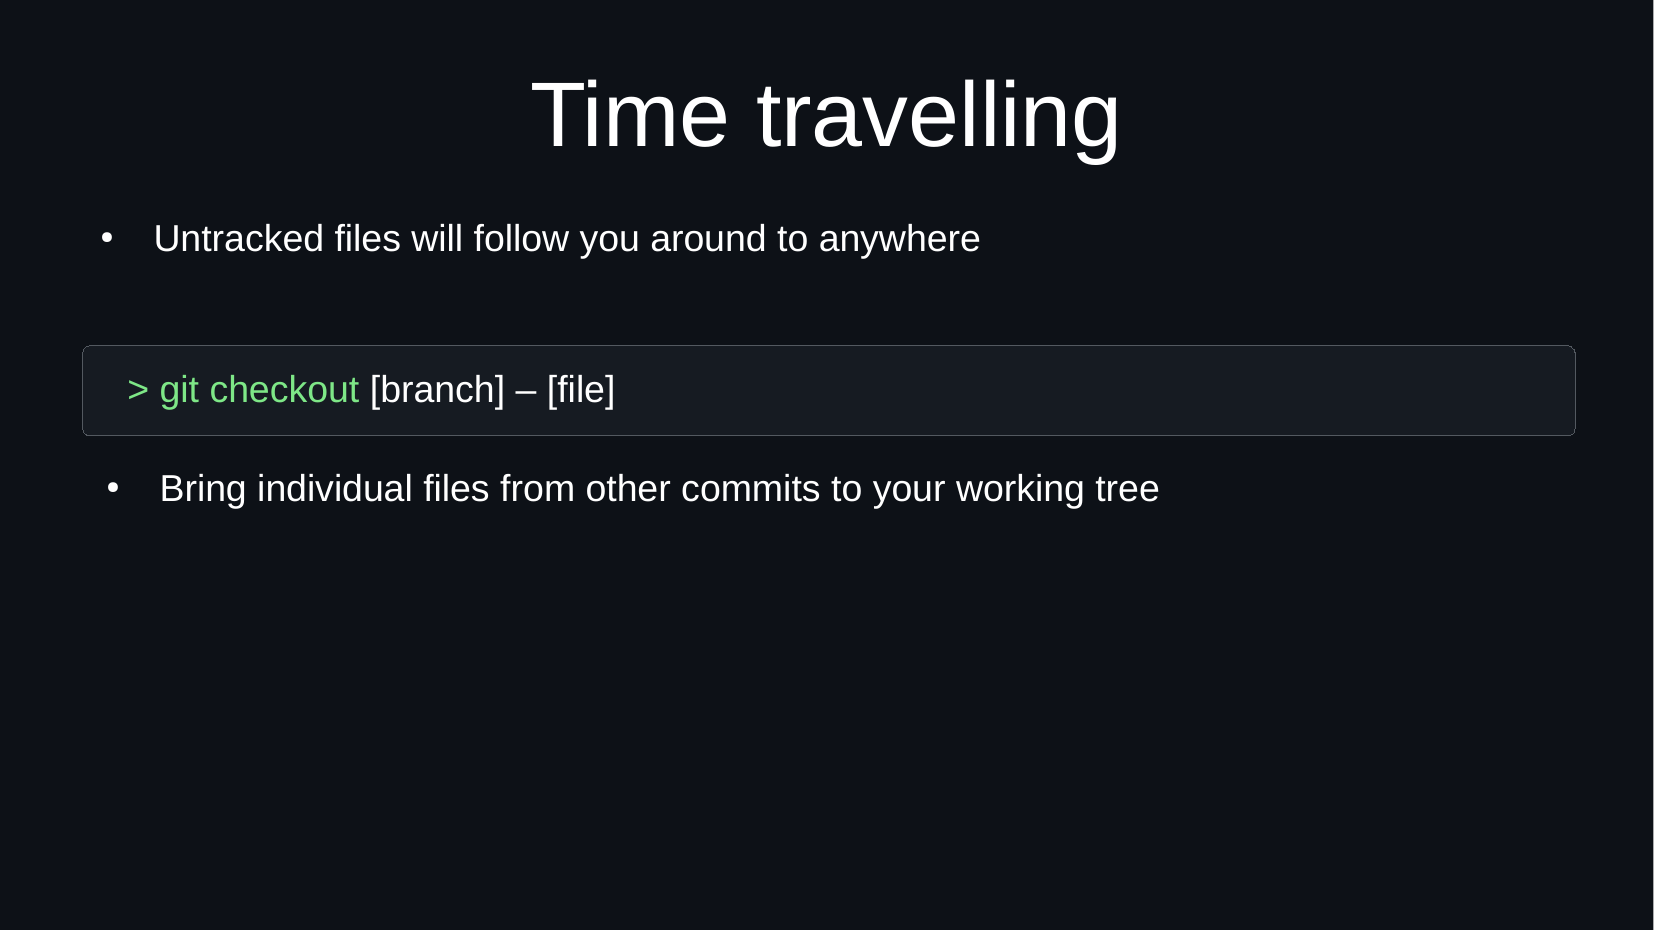

# Time travelling
Untracked files will follow you around to anywhere
> git checkout [branch] – [file]
Bring individual files from other commits to your working tree